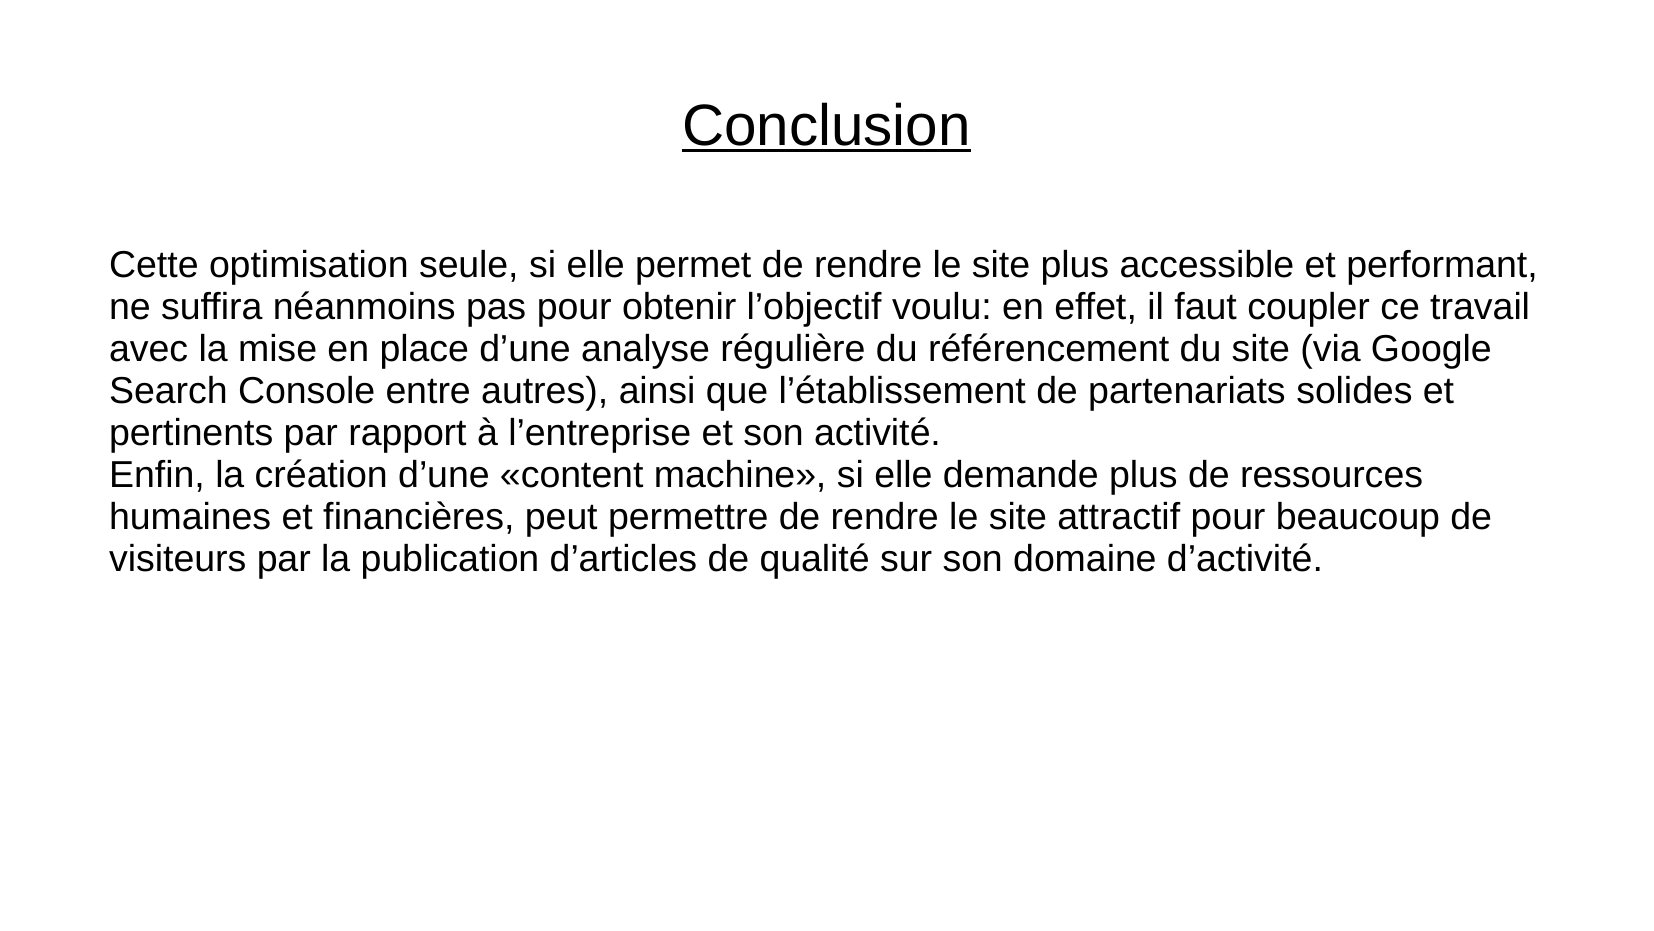

# Conclusion
Cette optimisation seule, si elle permet de rendre le site plus accessible et performant, ne suffira néanmoins pas pour obtenir l’objectif voulu: en effet, il faut coupler ce travail avec la mise en place d’une analyse régulière du référencement du site (via Google Search Console entre autres), ainsi que l’établissement de partenariats solides et pertinents par rapport à l’entreprise et son activité.
Enfin, la création d’une «content machine», si elle demande plus de ressources humaines et financières, peut permettre de rendre le site attractif pour beaucoup de visiteurs par la publication d’articles de qualité sur son domaine d’activité.